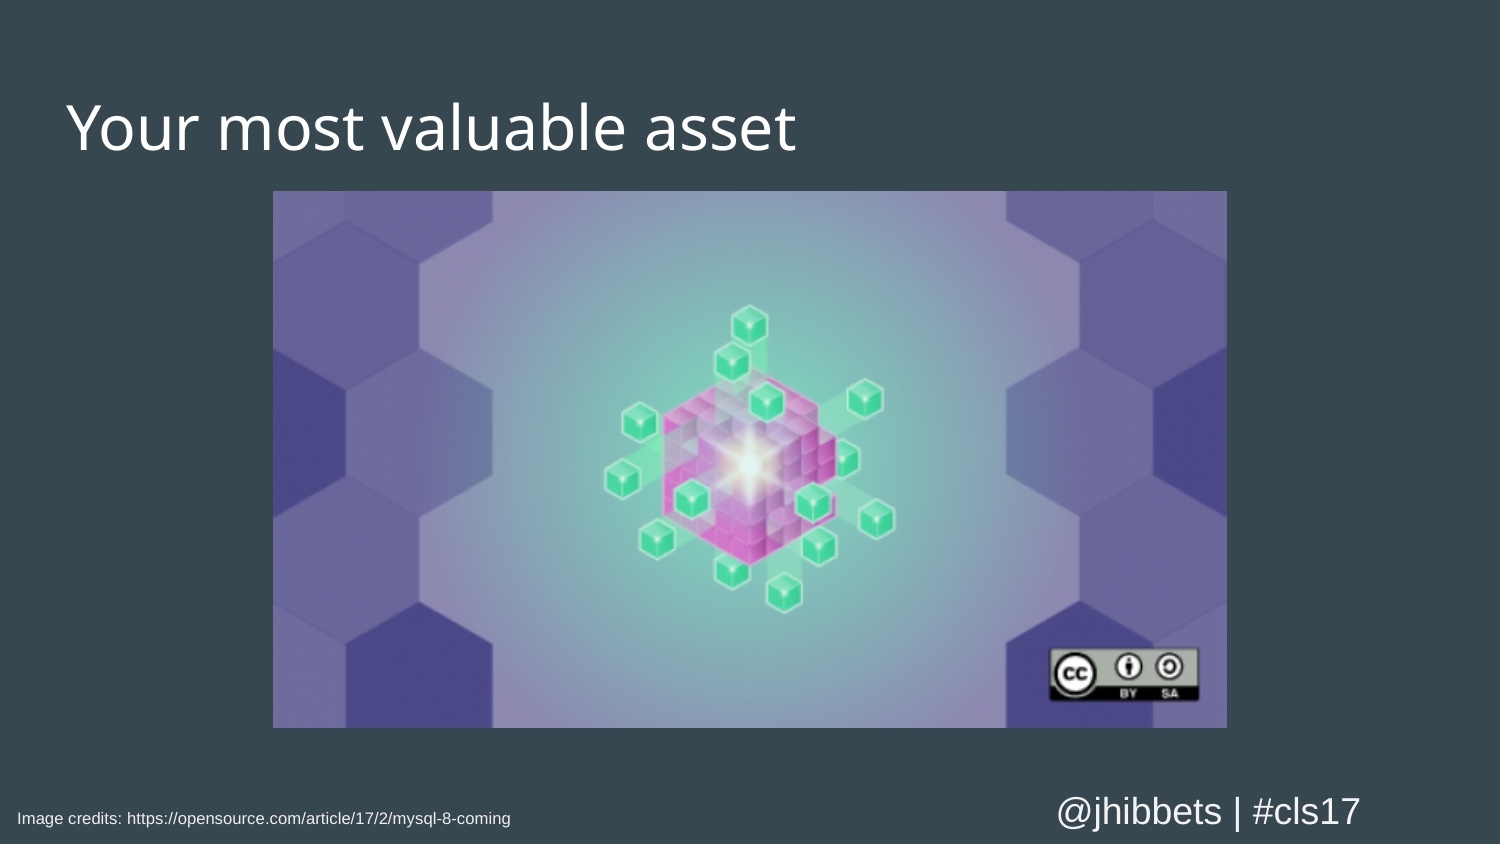

# Your most valuable asset
Image credits: https://opensource.com/article/17/2/mysql-8-coming